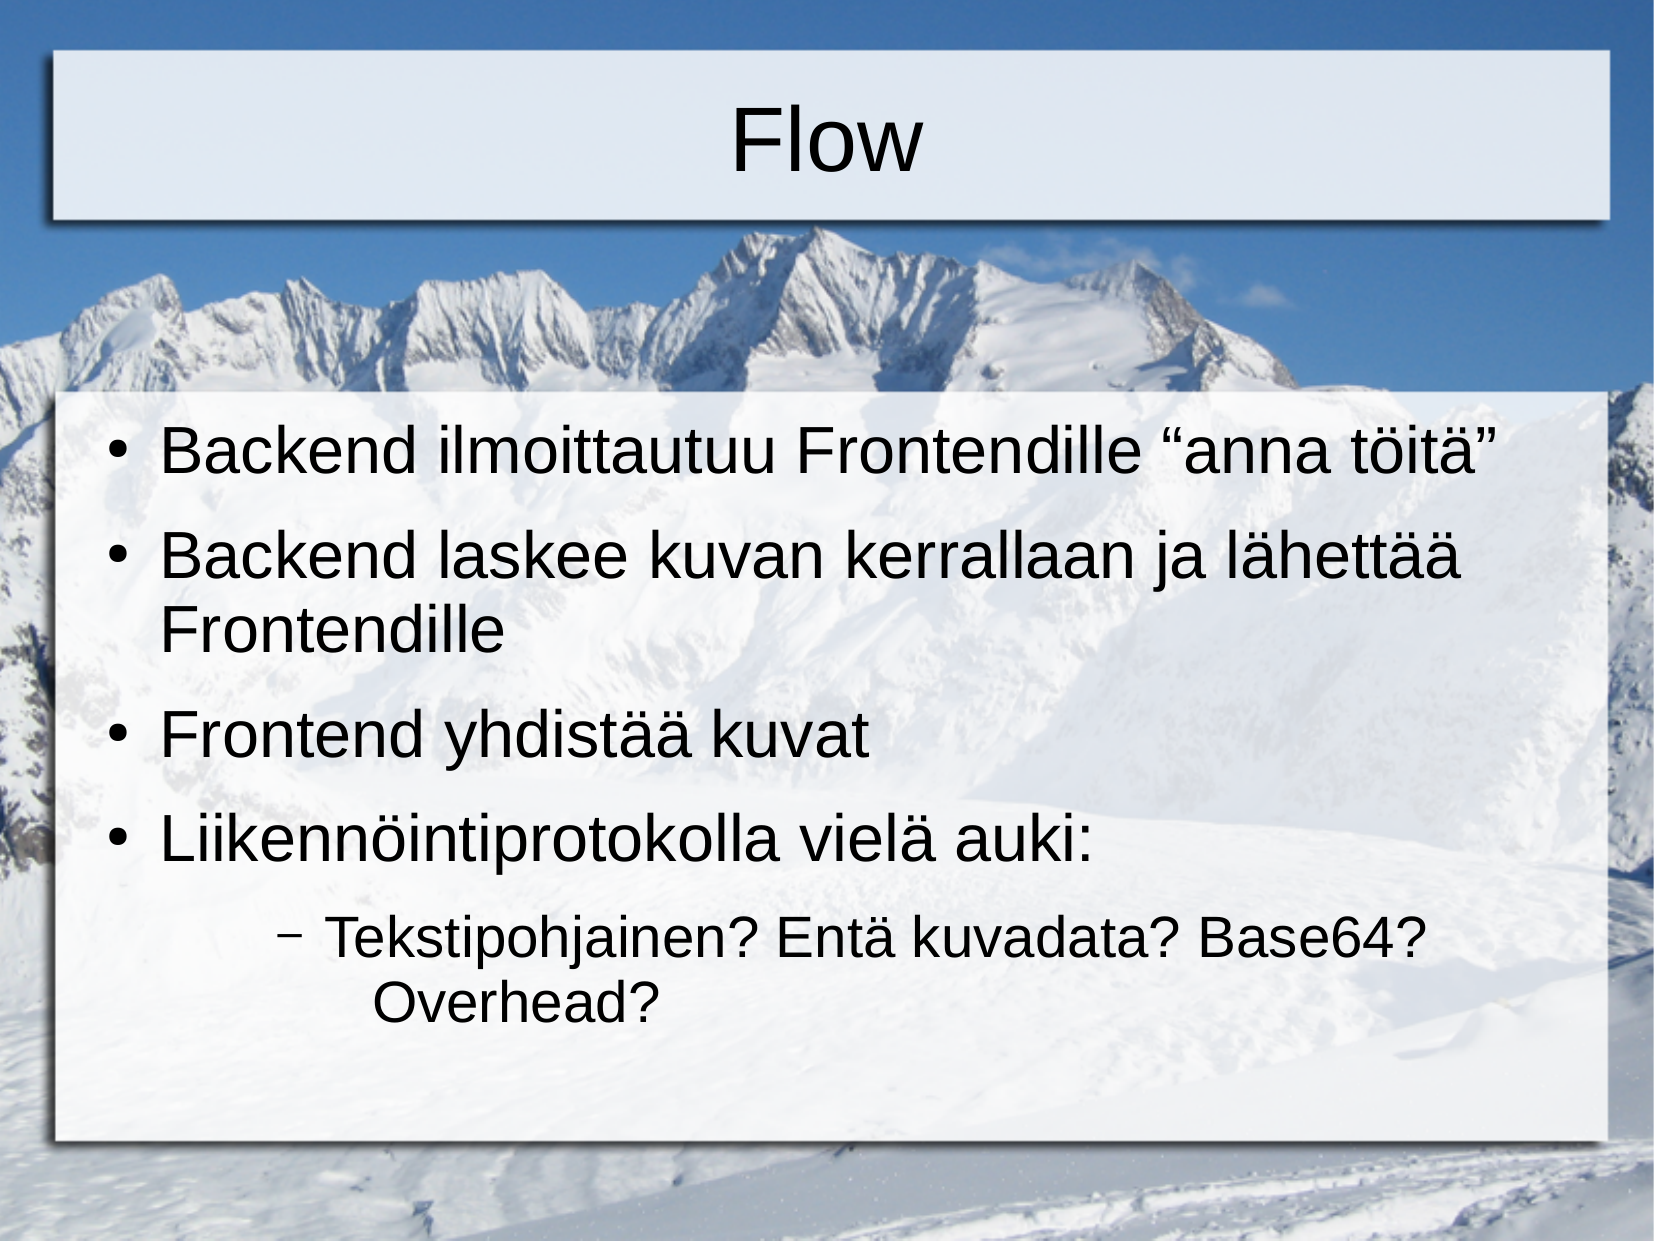

# Flow
Backend ilmoittautuu Frontendille “anna töitä”
Backend laskee kuvan kerrallaan ja lähettää Frontendille
Frontend yhdistää kuvat
Liikennöintiprotokolla vielä auki:
Tekstipohjainen? Entä kuvadata? Base64? Overhead?